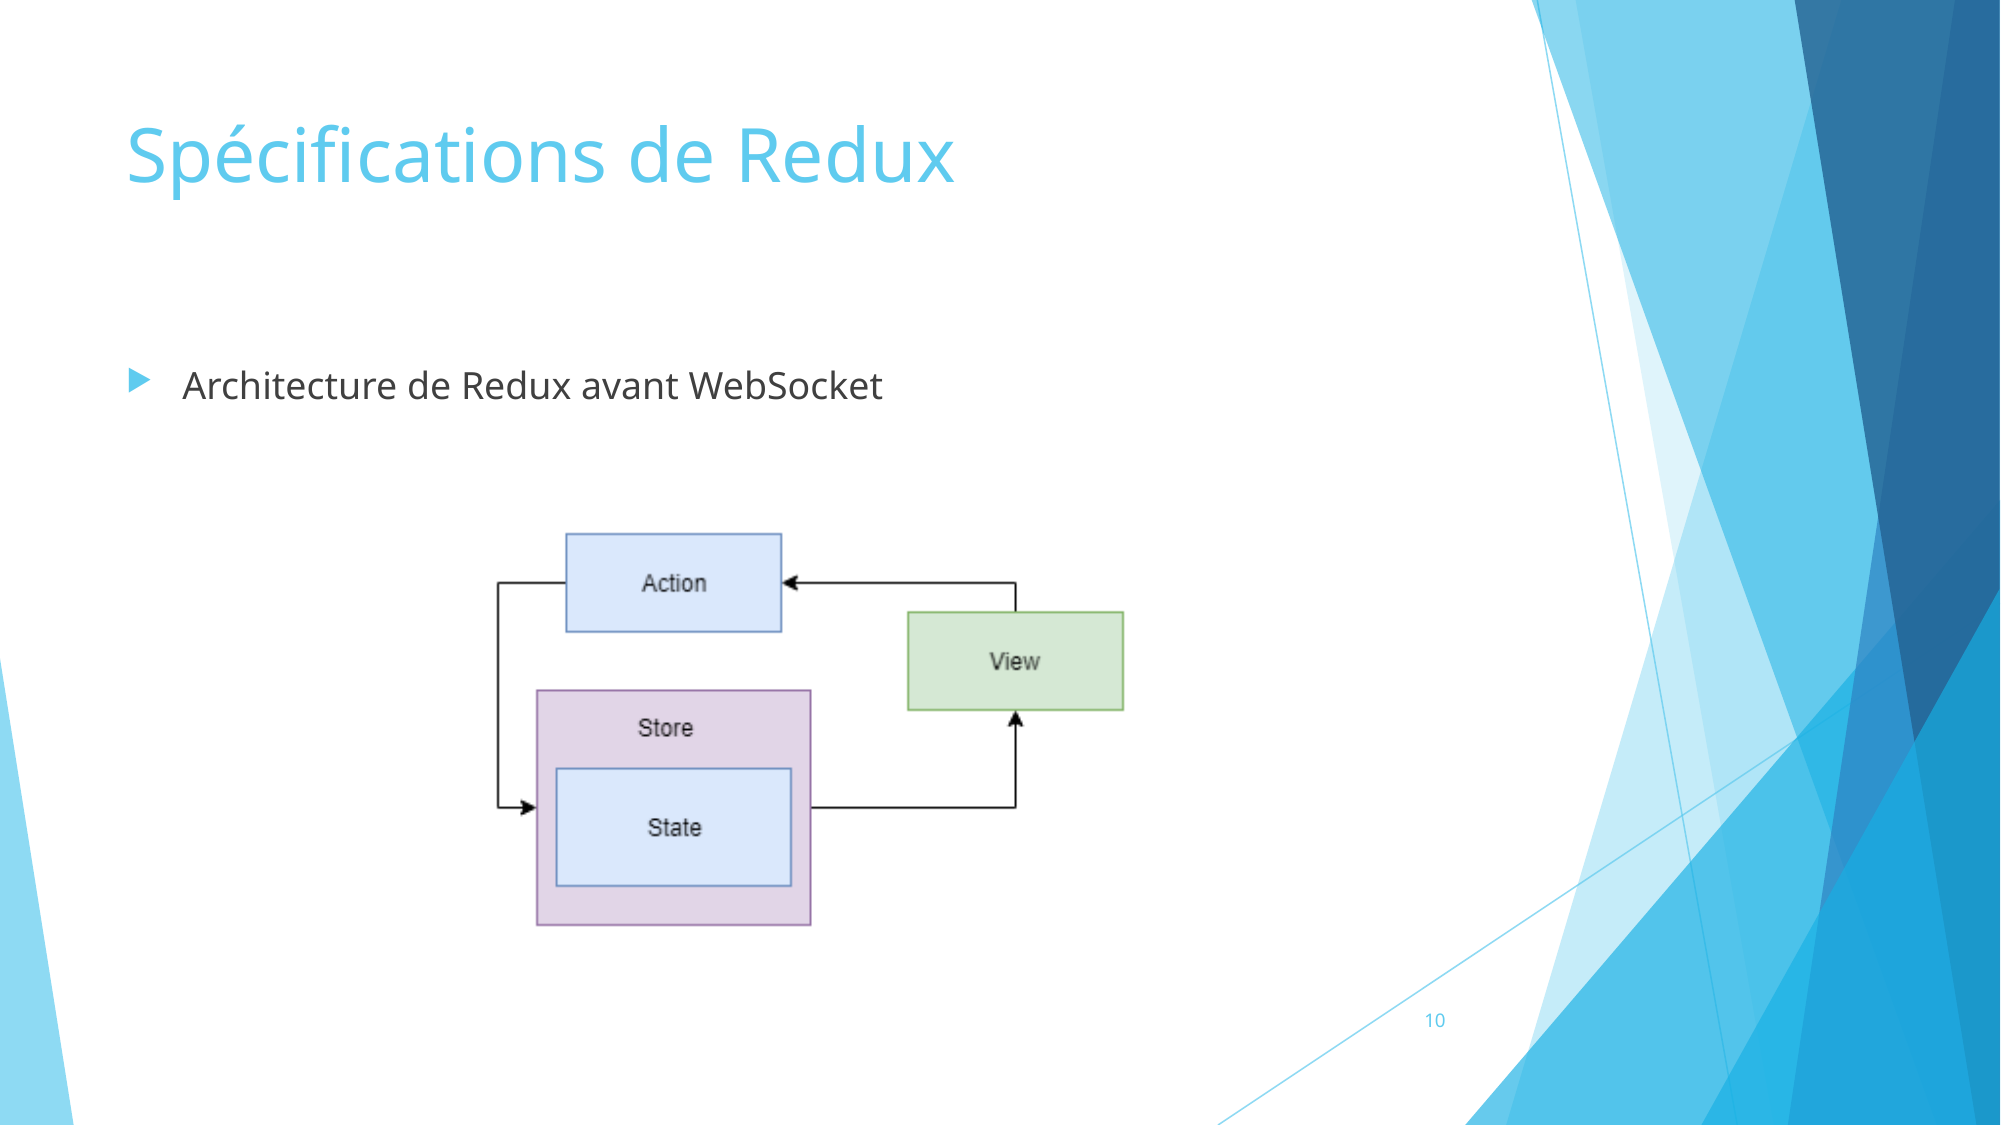

# Spécifications de Redux
Architecture de Redux avant WebSocket